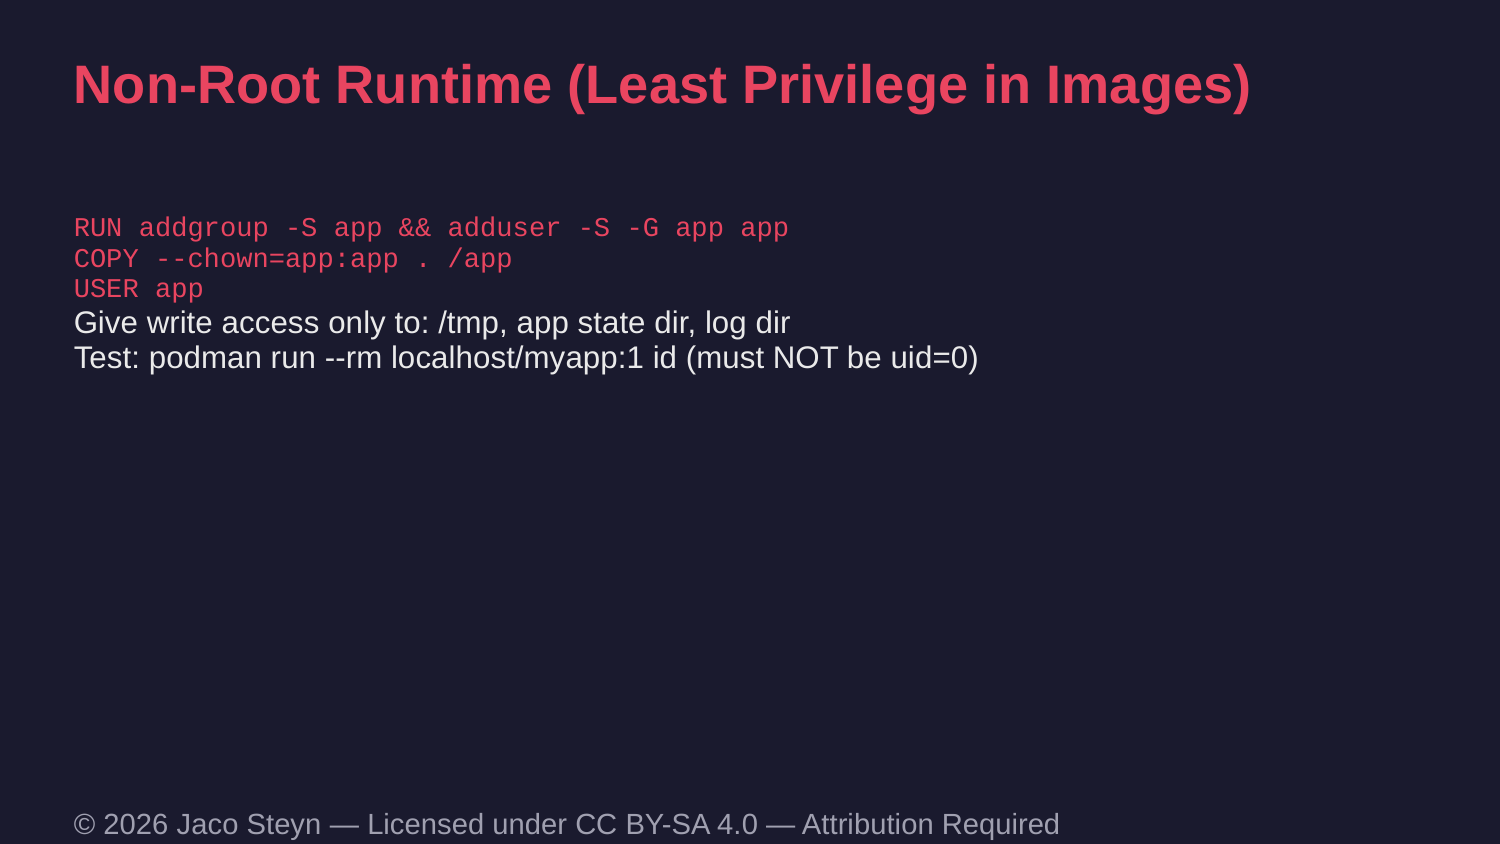

Non-Root Runtime (Least Privilege in Images)
RUN addgroup -S app && adduser -S -G app app
COPY --chown=app:app . /app
USER app
Give write access only to: /tmp, app state dir, log dir
Test: podman run --rm localhost/myapp:1 id (must NOT be uid=0)
© 2026 Jaco Steyn — Licensed under CC BY-SA 4.0 — Attribution Required